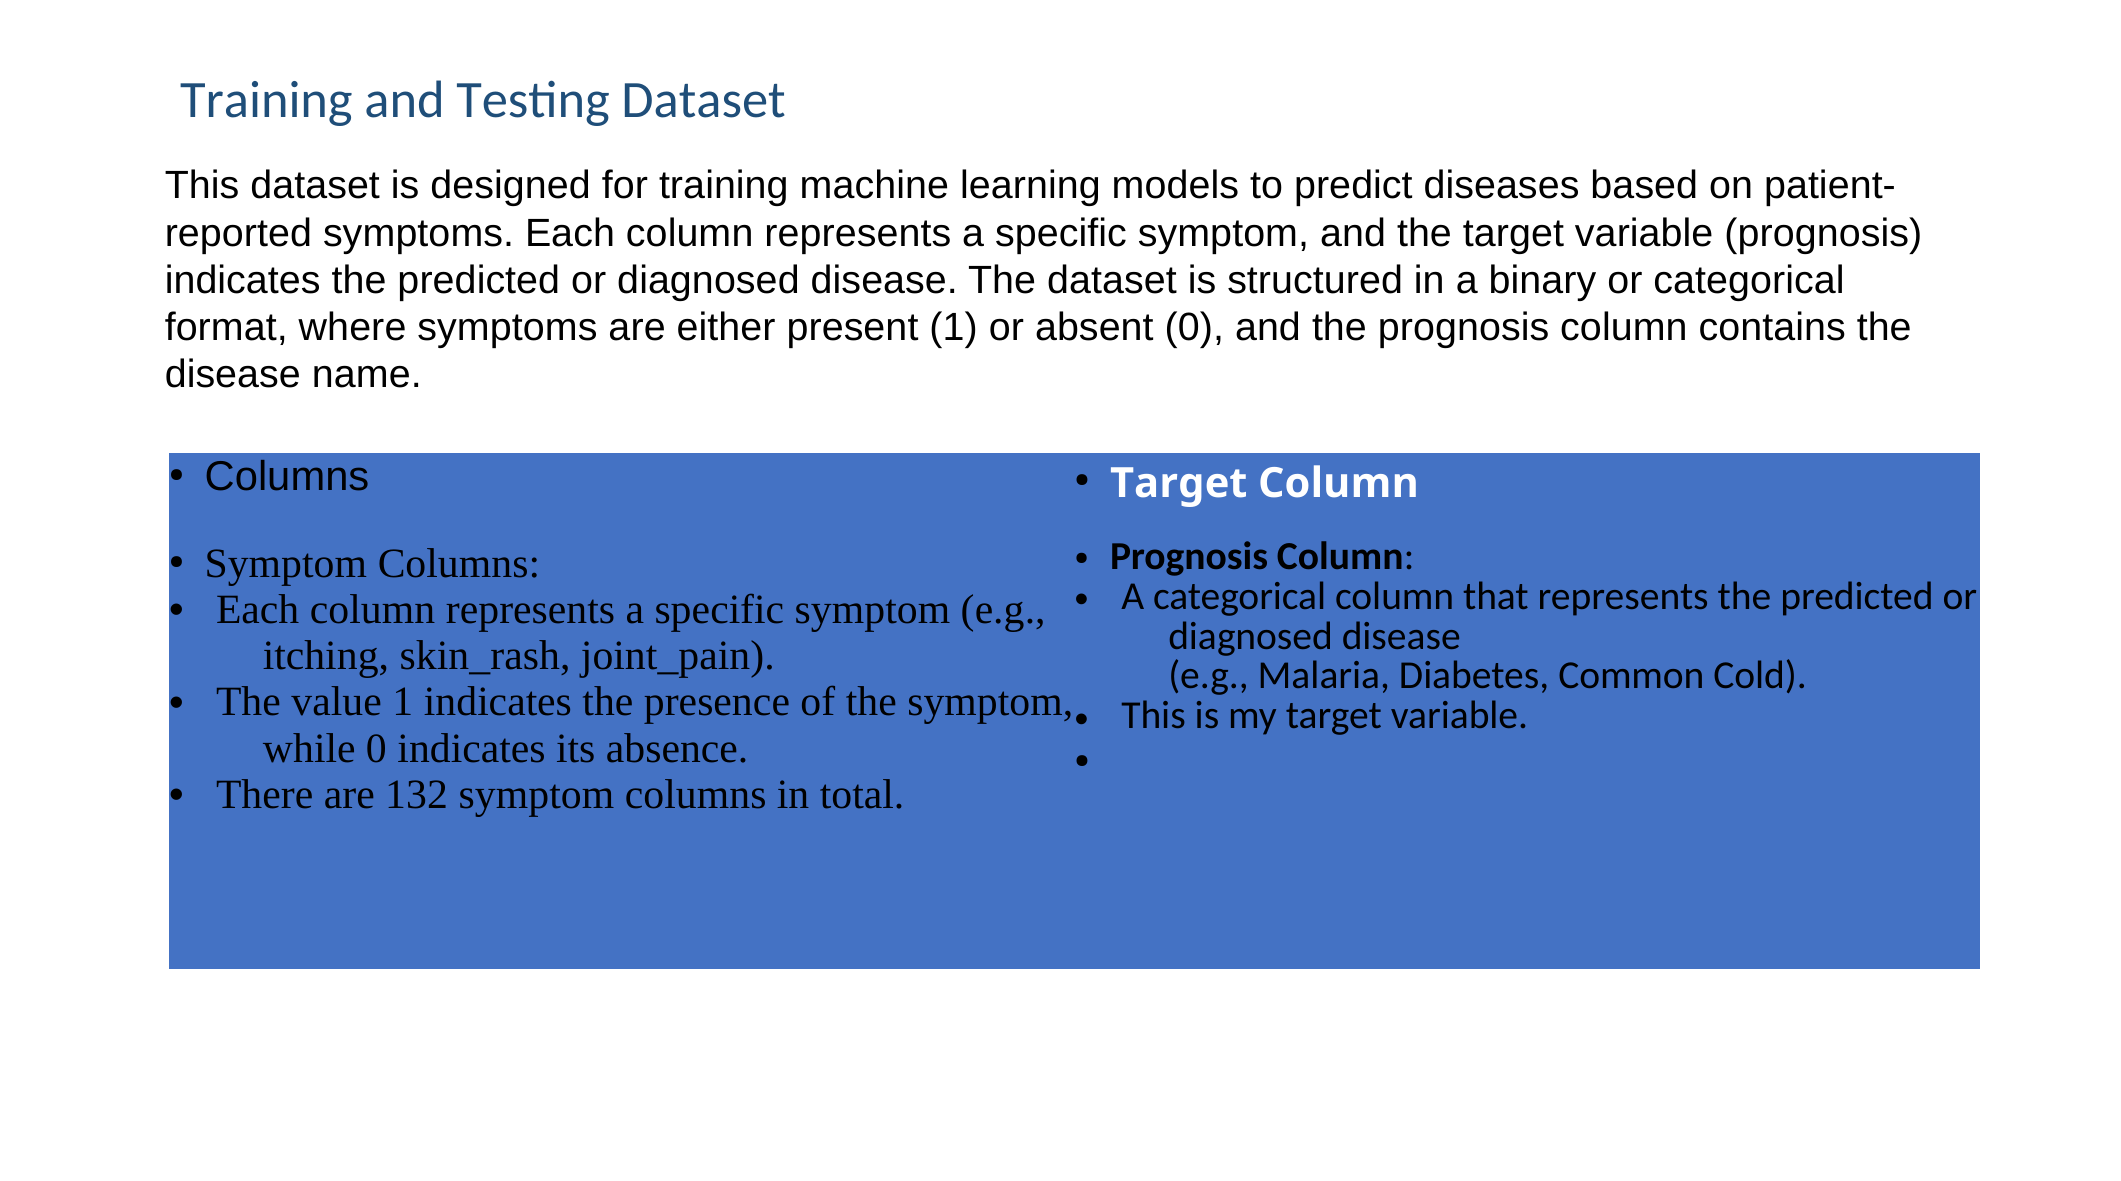

Training and Testing Dataset
# This dataset is designed for training machine learning models to predict diseases based on patient-reported symptoms. Each column represents a specific symptom, and the target variable (prognosis) indicates the predicted or diagnosed disease. The dataset is structured in a binary or categorical format, where symptoms are either present (1) or absent (0), and the prognosis column contains the disease name.
| Columns | Target Column |
| --- | --- |
| Symptom Columns: Each column represents a specific symptom (e.g., itching, skin\_rash, joint\_pain). The value 1 indicates the presence of the symptom, while 0 indicates its absence. There are 132 symptom columns in total. | Prognosis Column: A categorical column that represents the predicted or diagnosed disease (e.g., Malaria, Diabetes, Common Cold). This is my target variable. |